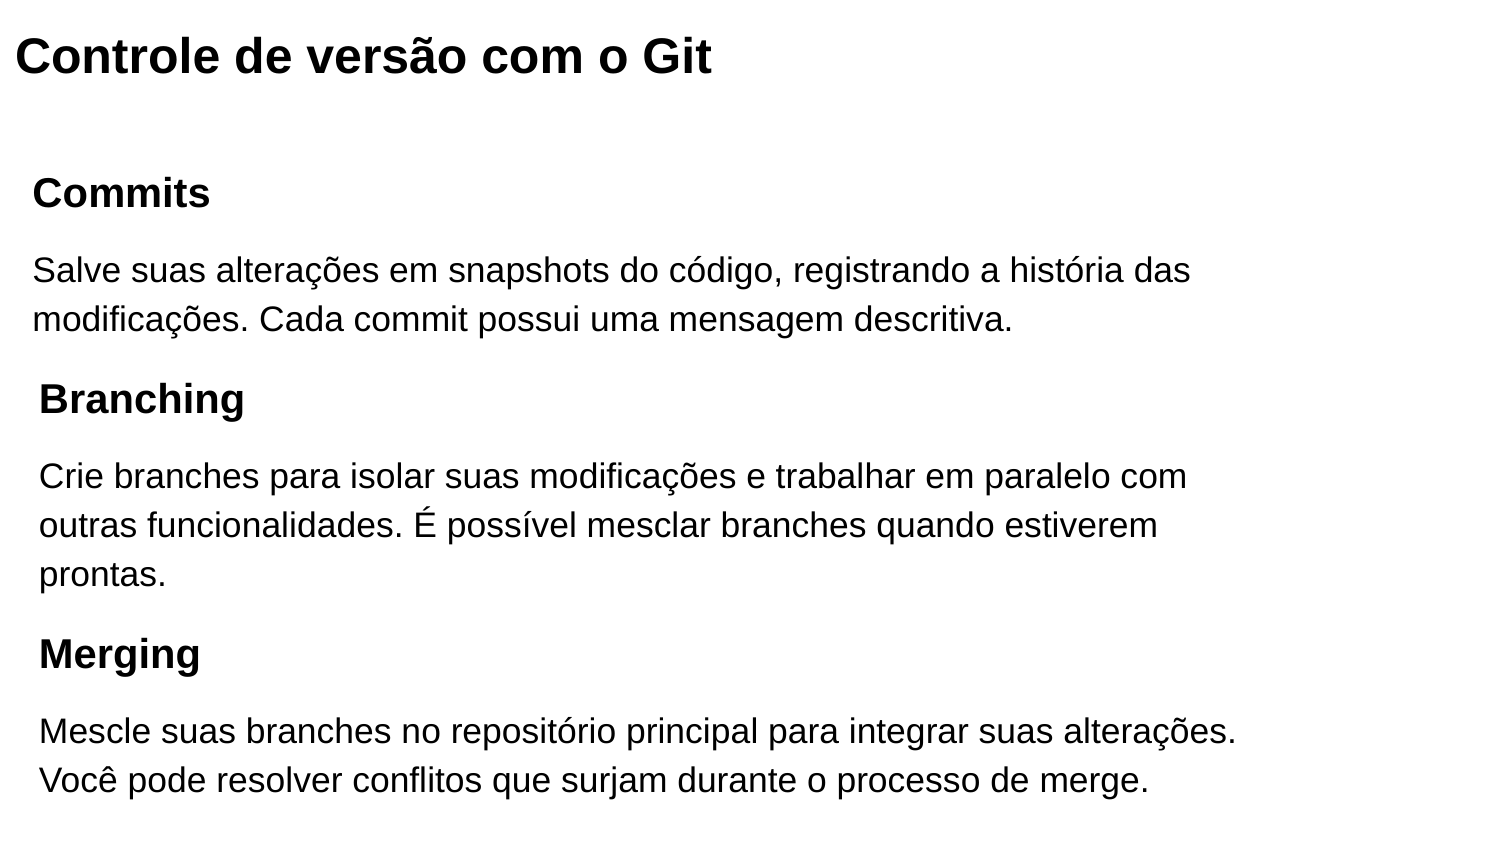

Controle de versão com o Git
Commits
Salve suas alterações em snapshots do código, registrando a história das modificações. Cada commit possui uma mensagem descritiva.
Branching
Crie branches para isolar suas modificações e trabalhar em paralelo com outras funcionalidades. É possível mesclar branches quando estiverem prontas.
Merging
Mescle suas branches no repositório principal para integrar suas alterações. Você pode resolver conflitos que surjam durante o processo de merge.